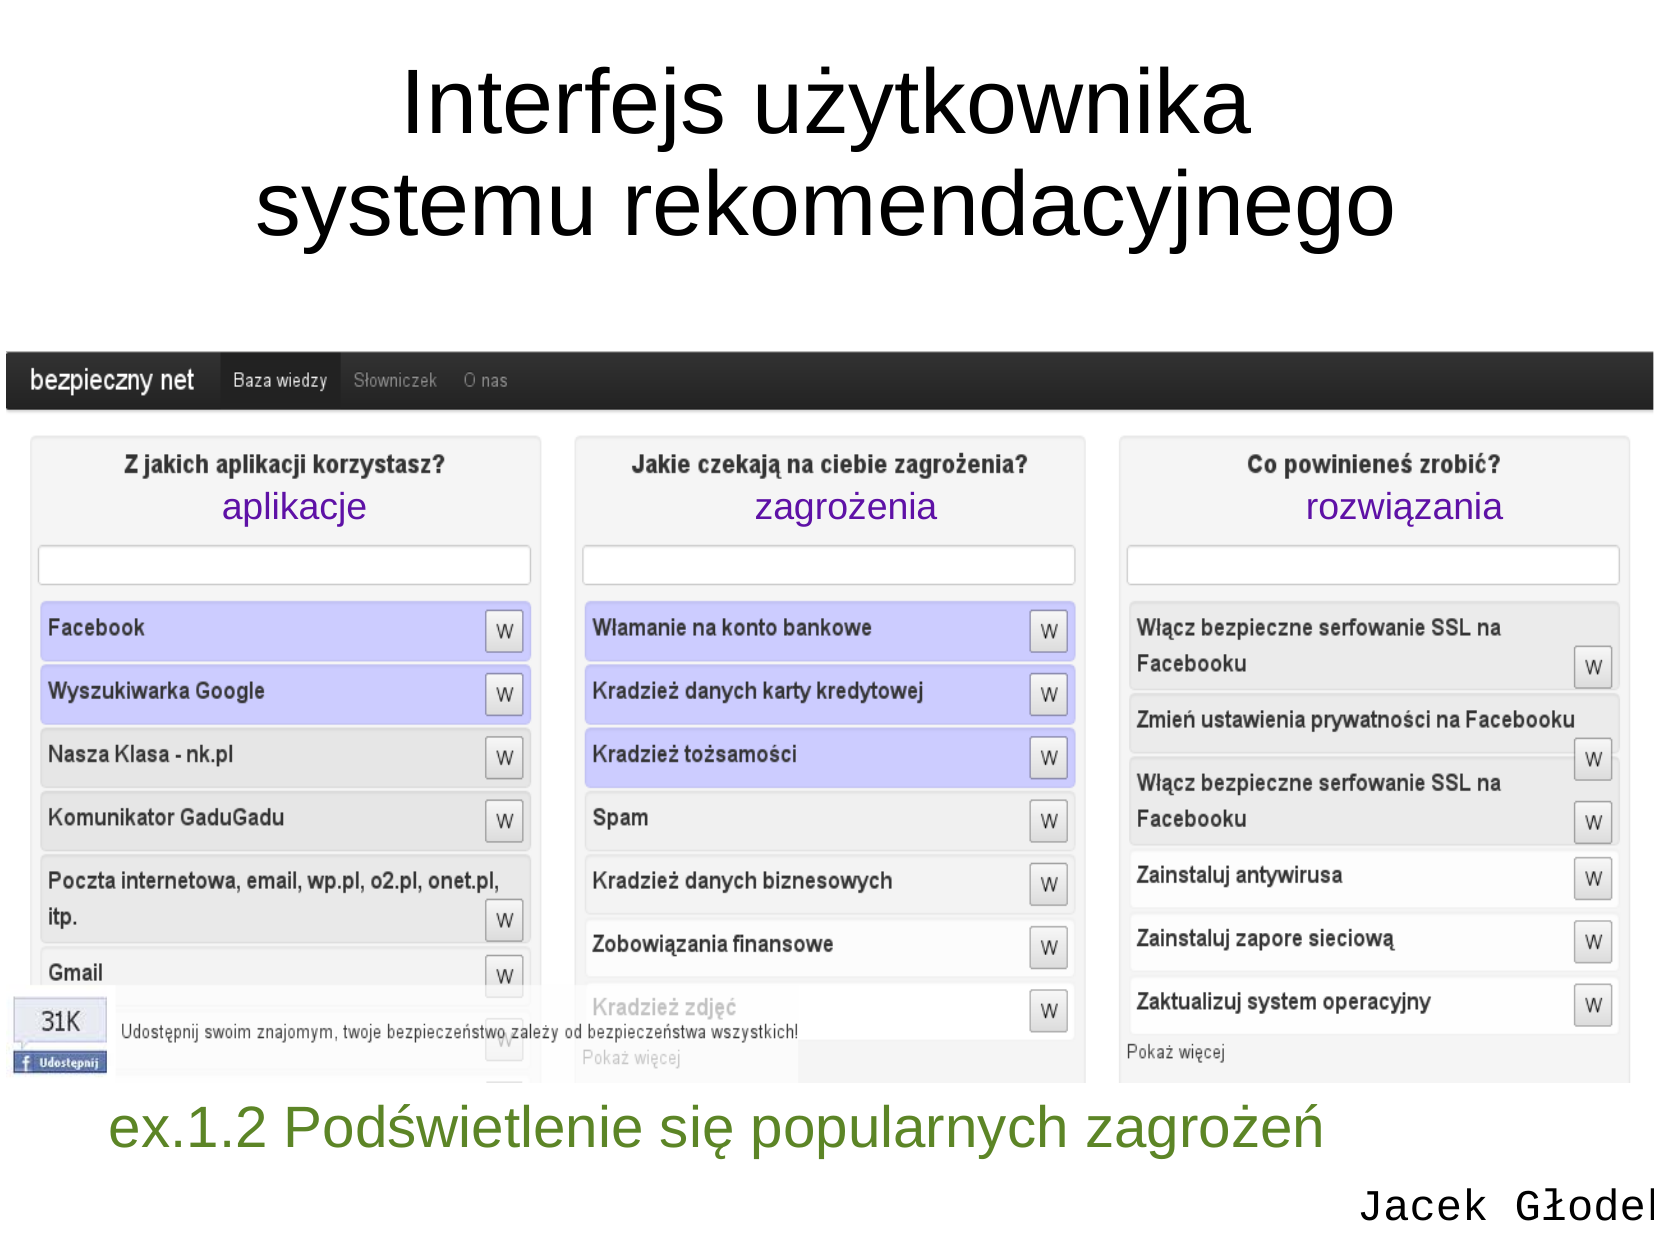

# Interfejs użytkownika systemu rekomendacyjnego
aplikacje
zagrożenia
rozwiązania
ex.1.2 Podświetlenie się popularnych zagrożeń
Jacek Głodek